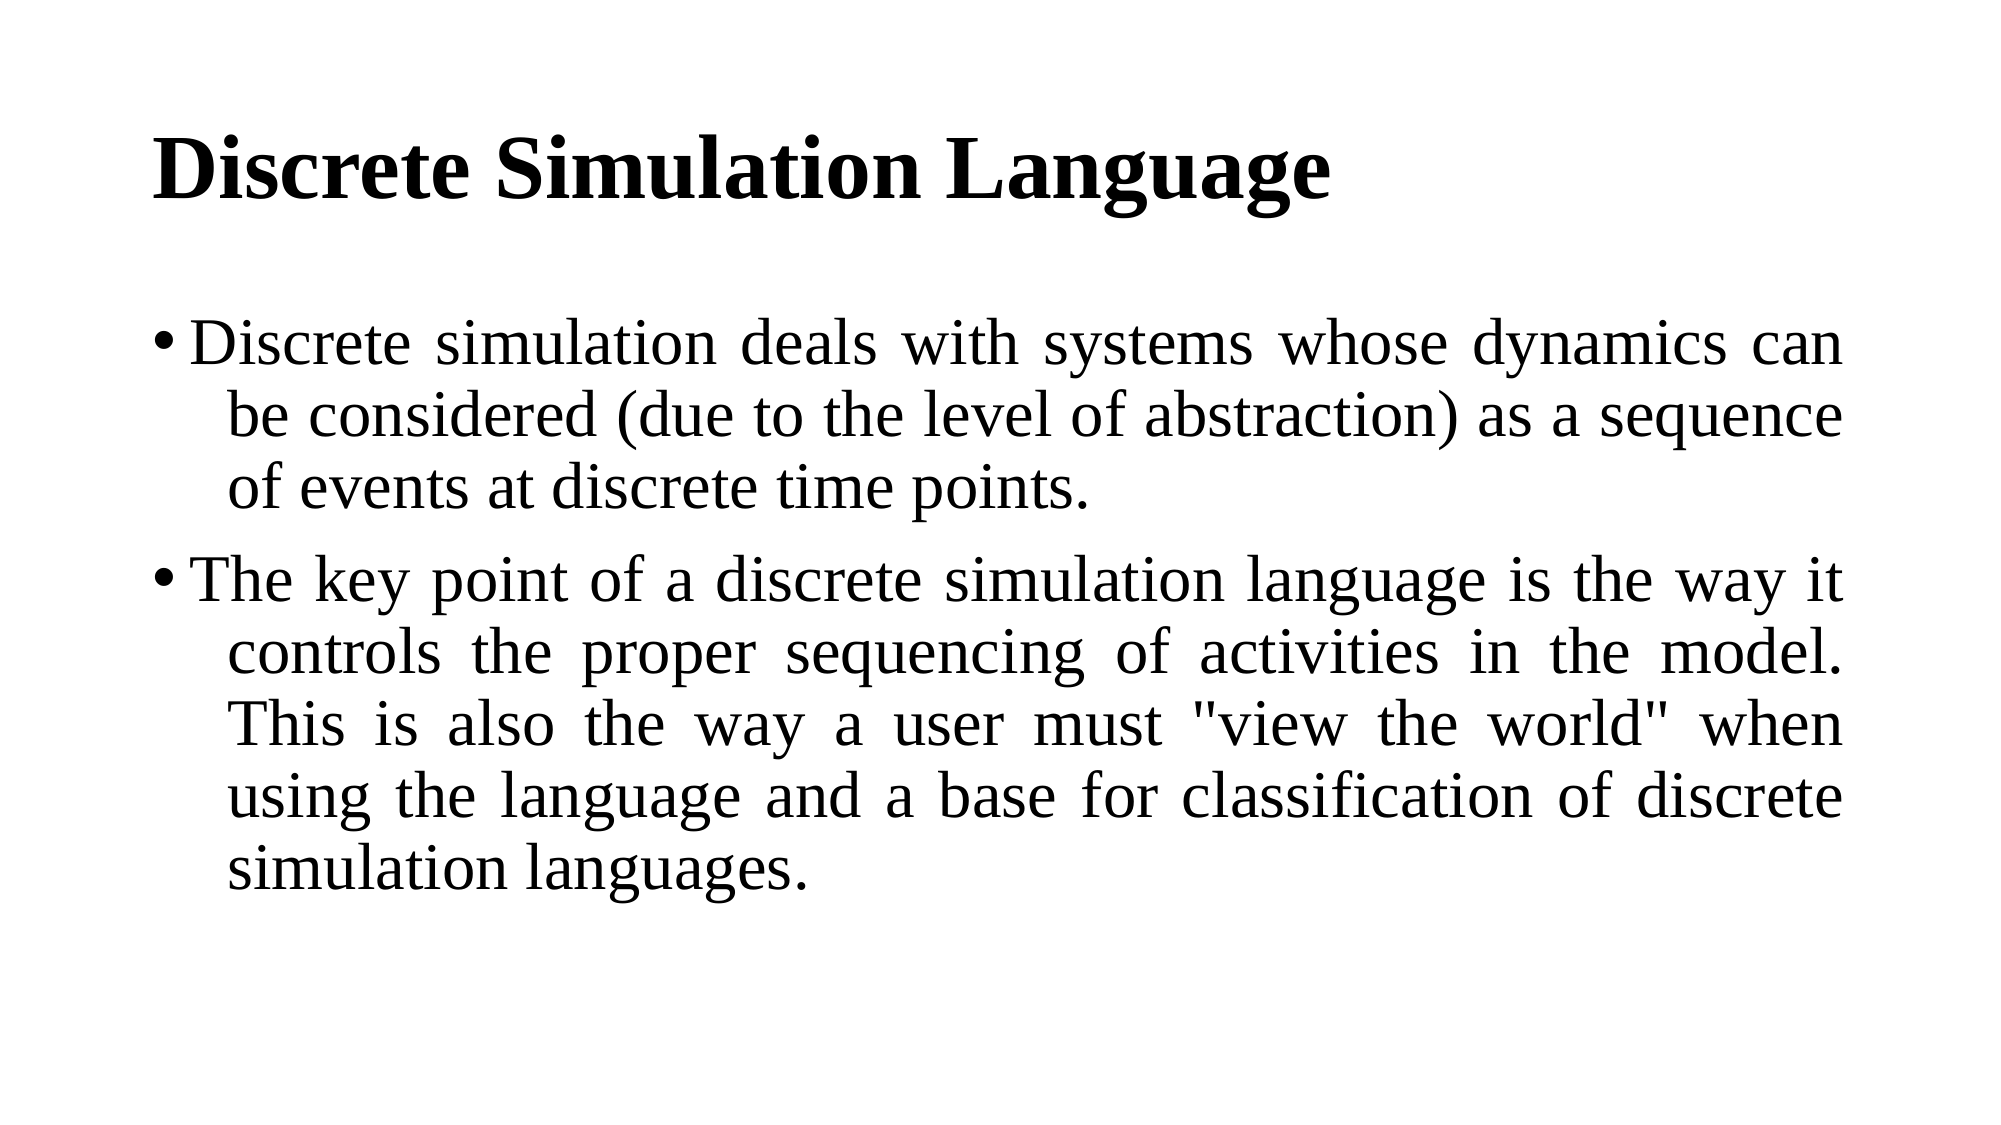

# Discrete Simulation Language
Discrete simulation deals with systems whose dynamics can be considered (due to the level of abstraction) as a sequence of events at discrete time points.
The key point of a discrete simulation language is the way it controls the proper sequencing of activities in the model. This is also the way a user must "view the world" when using the language and a base for classification of discrete simulation languages.